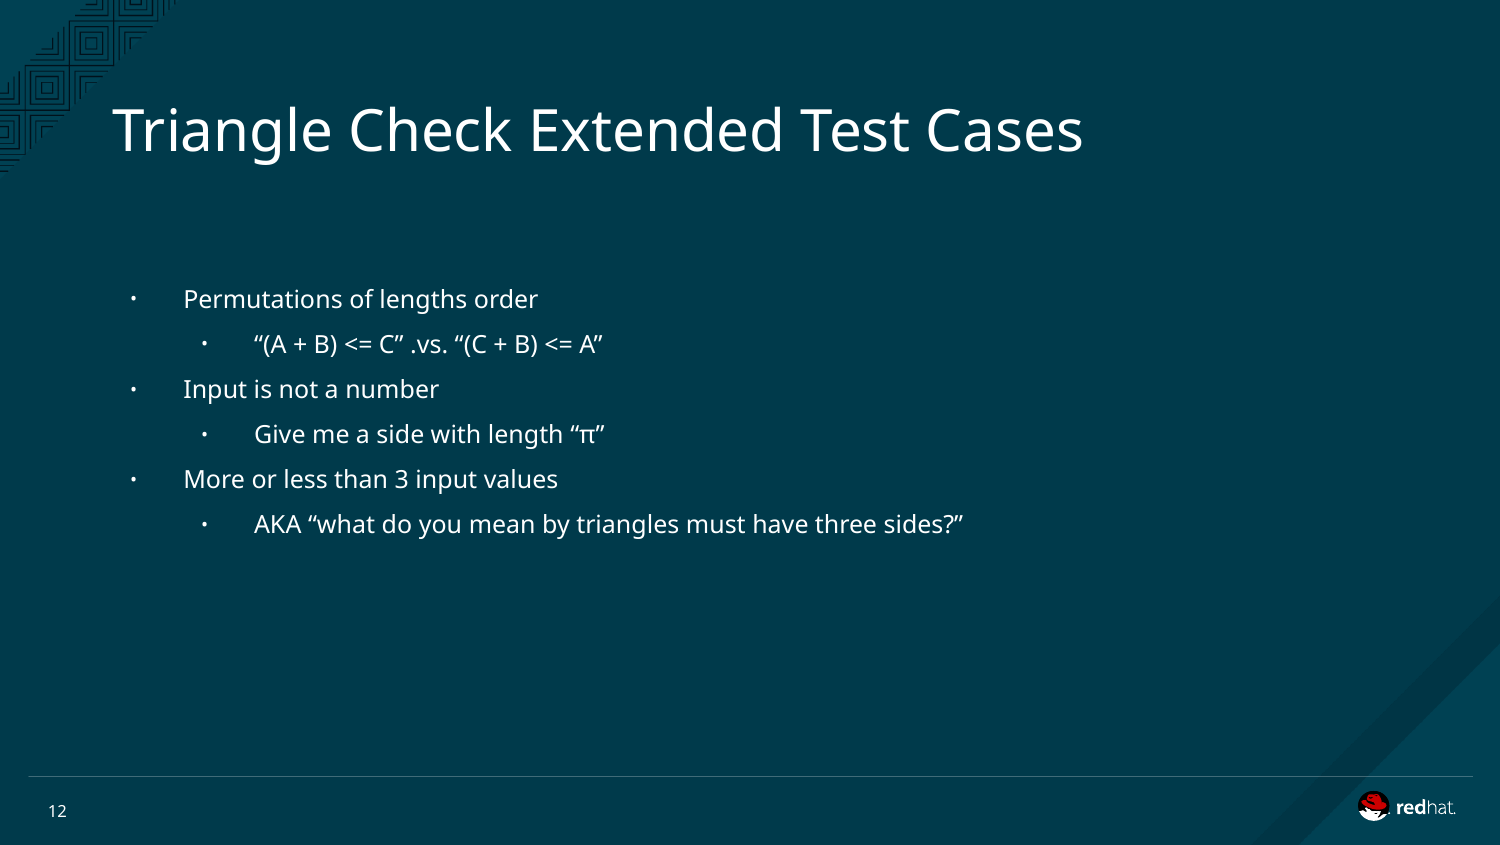

# Triangle Check Extended Test Cases
Permutations of lengths order
“(A + B) <= C” .vs. “(C + B) <= A”
Input is not a number
Give me a side with length “π”
More or less than 3 input values
AKA “what do you mean by triangles must have three sides?”
12